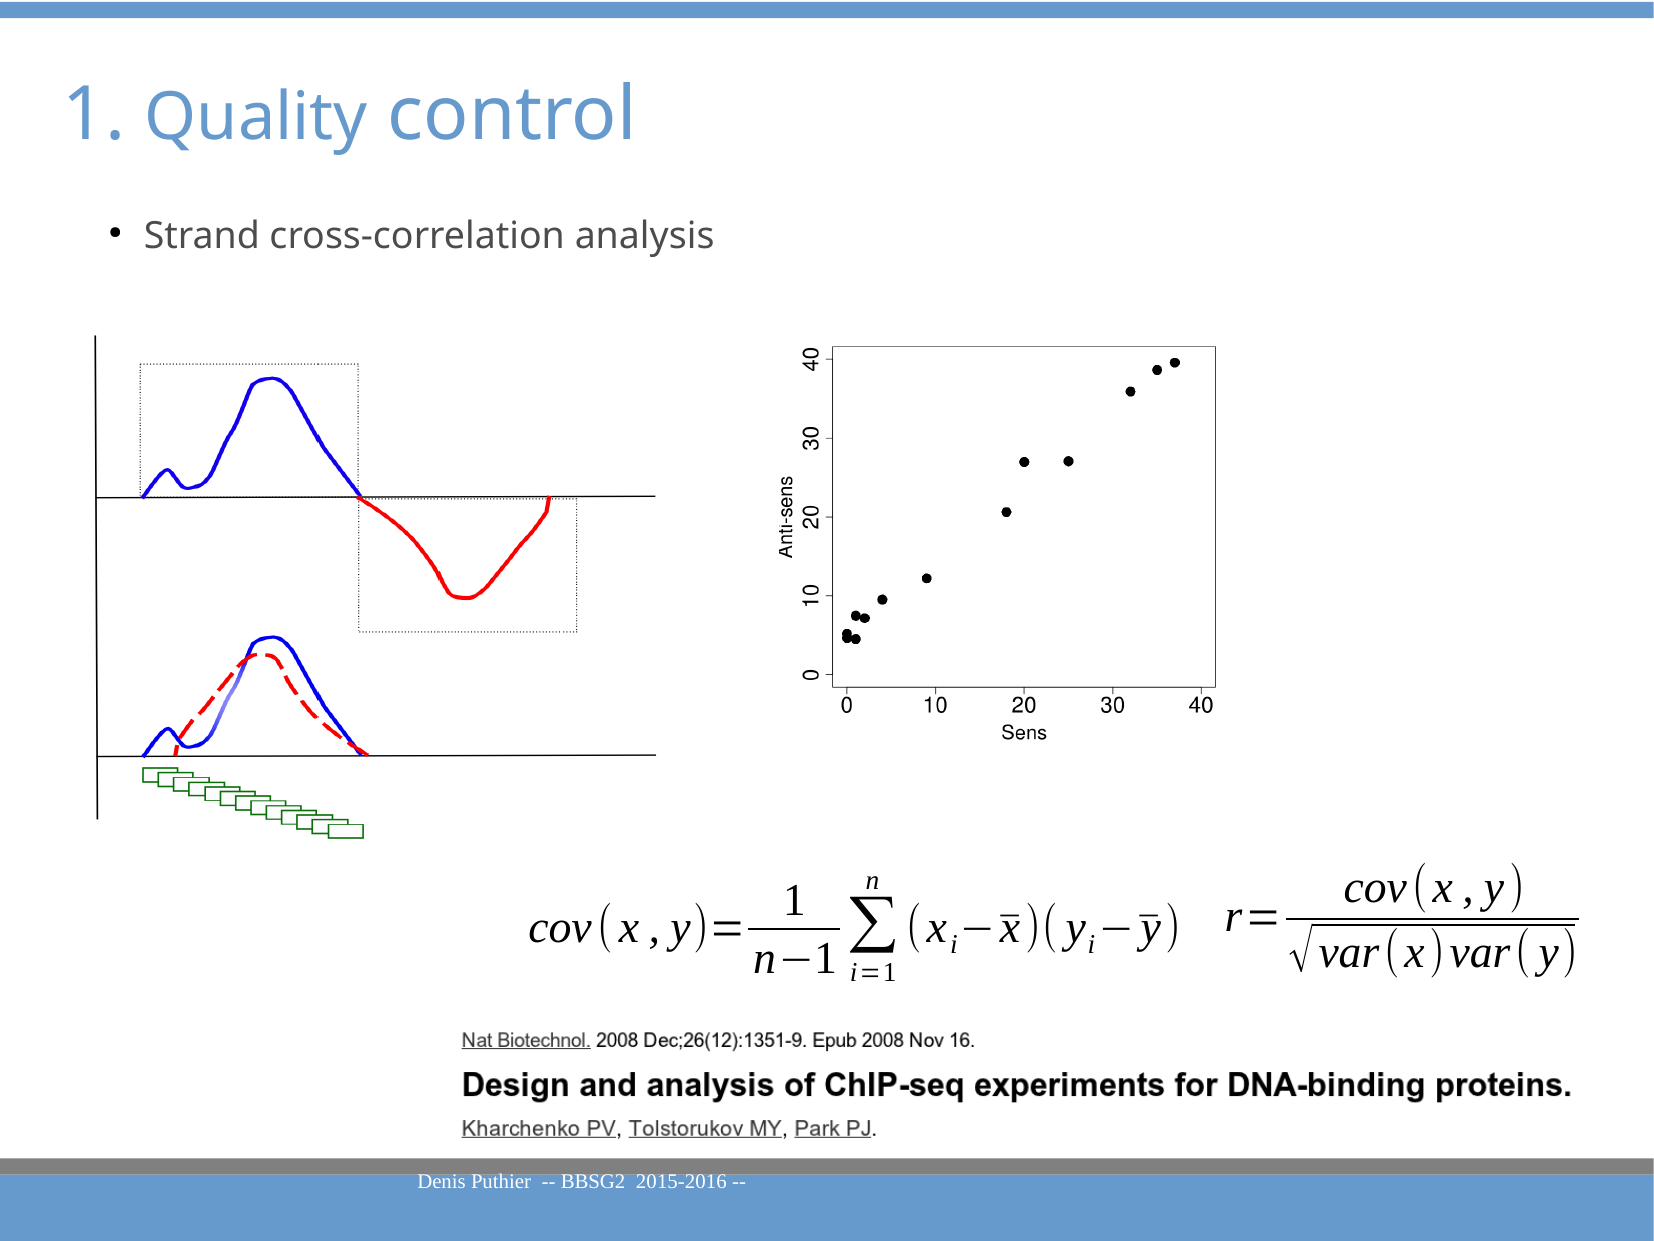

# 1. Quality control
Strand cross-correlation analysis